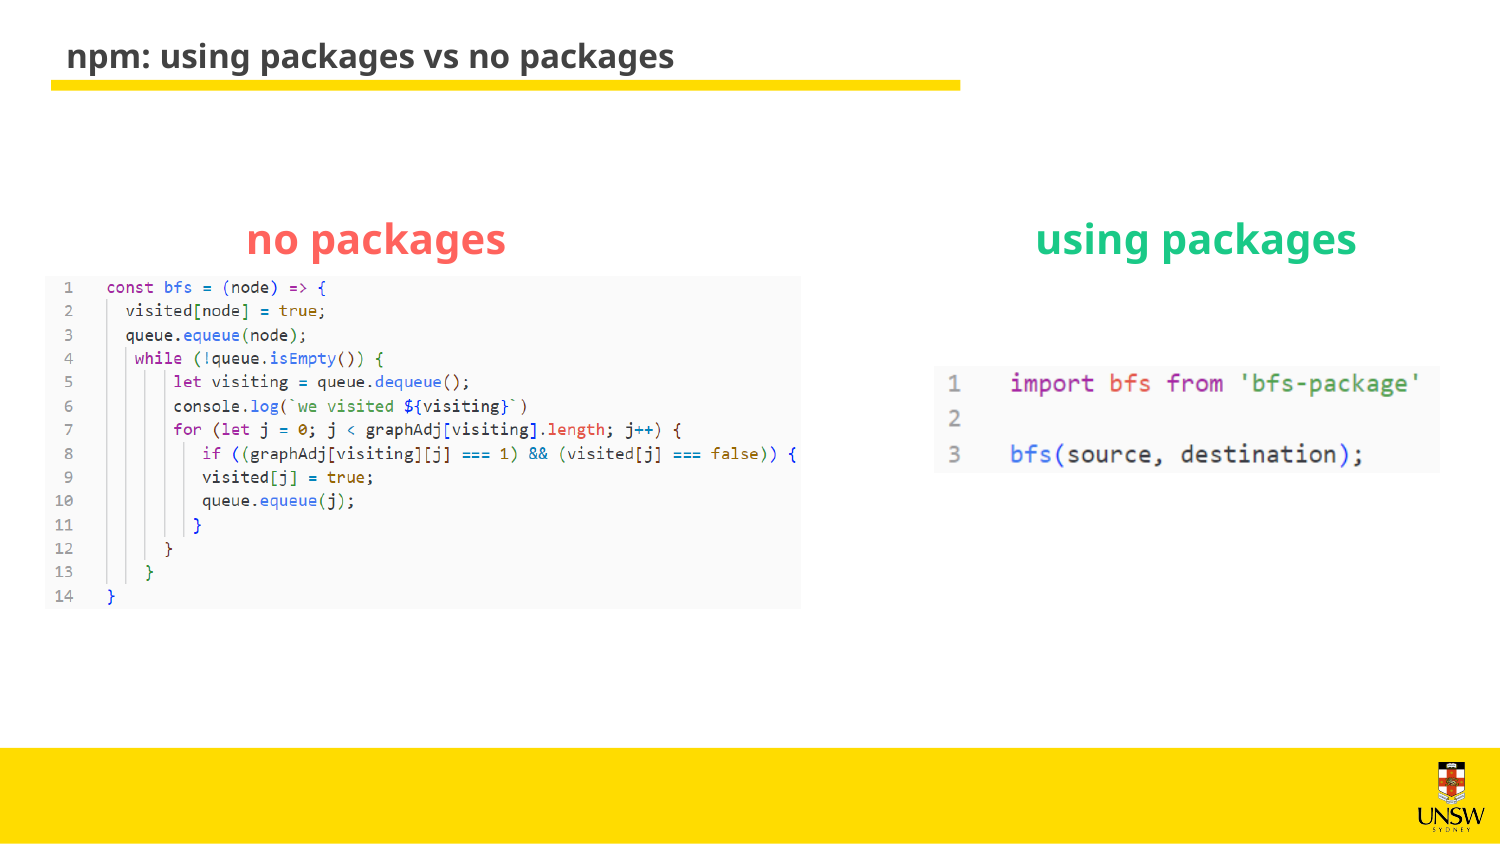

npm: using packages vs no packages
no packages
using packages